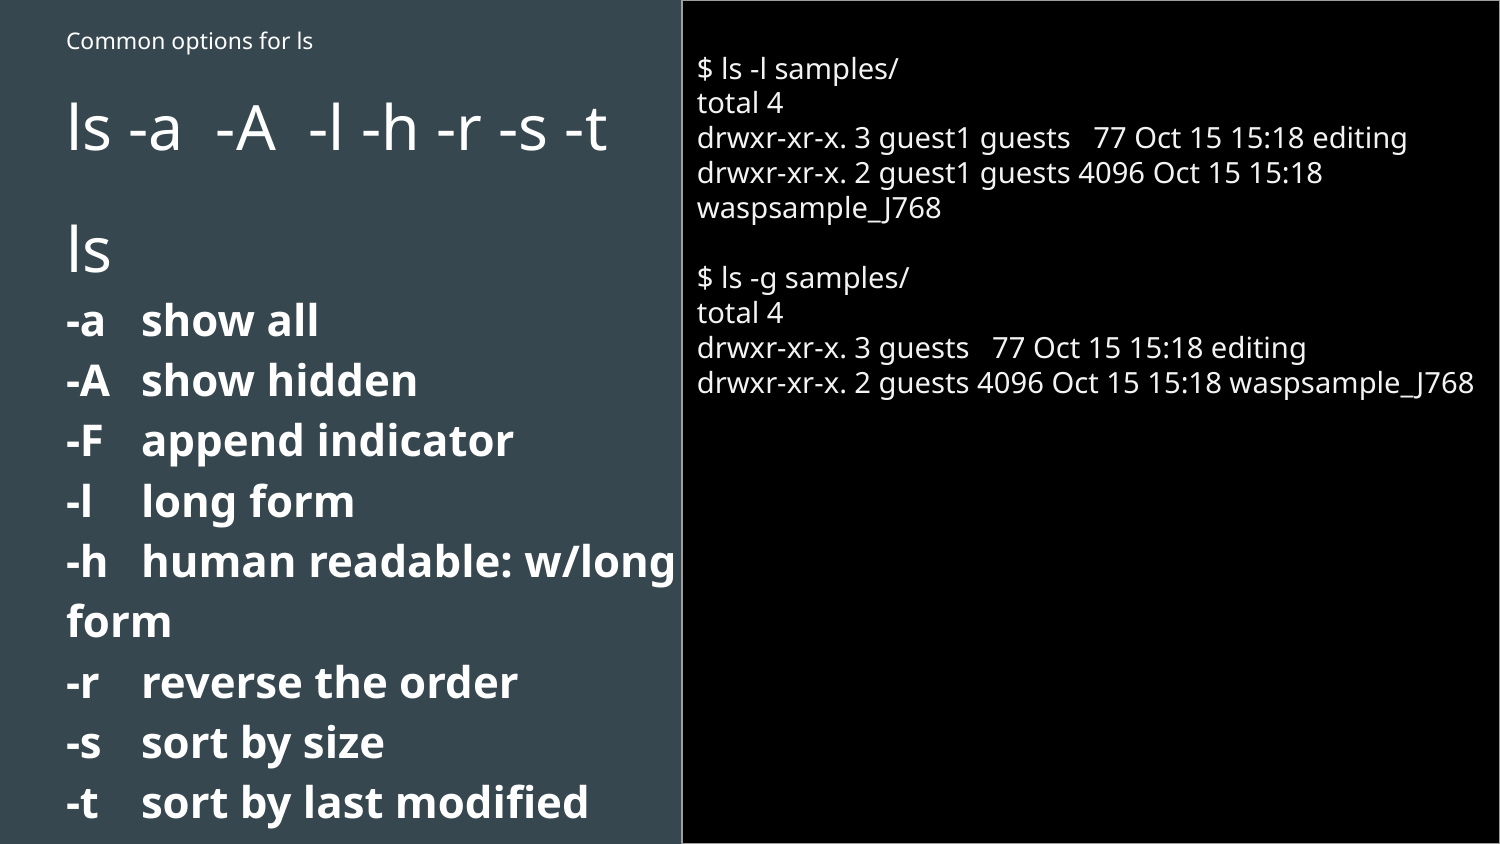

$ ls -l samples/
total 4
drwxr-xr-x. 3 guest1 guests 77 Oct 15 15:18 editing
drwxr-xr-x. 2 guest1 guests 4096 Oct 15 15:18 waspsample_J768
$ ls -g samples/
total 4
drwxr-xr-x. 3 guests 77 Oct 15 15:18 editing
drwxr-xr-x. 2 guests 4096 Oct 15 15:18 waspsample_J768
Common options for ls
# ls -a -A -l -h -r -s -t
ls
-a 	show all
-A 	show hidden
-F	append indicator
-l 	long form
-h 	human readable: w/long form
-r	reverse the order
-s 	sort by size
-t 	sort by last modified time
-1 one file per line